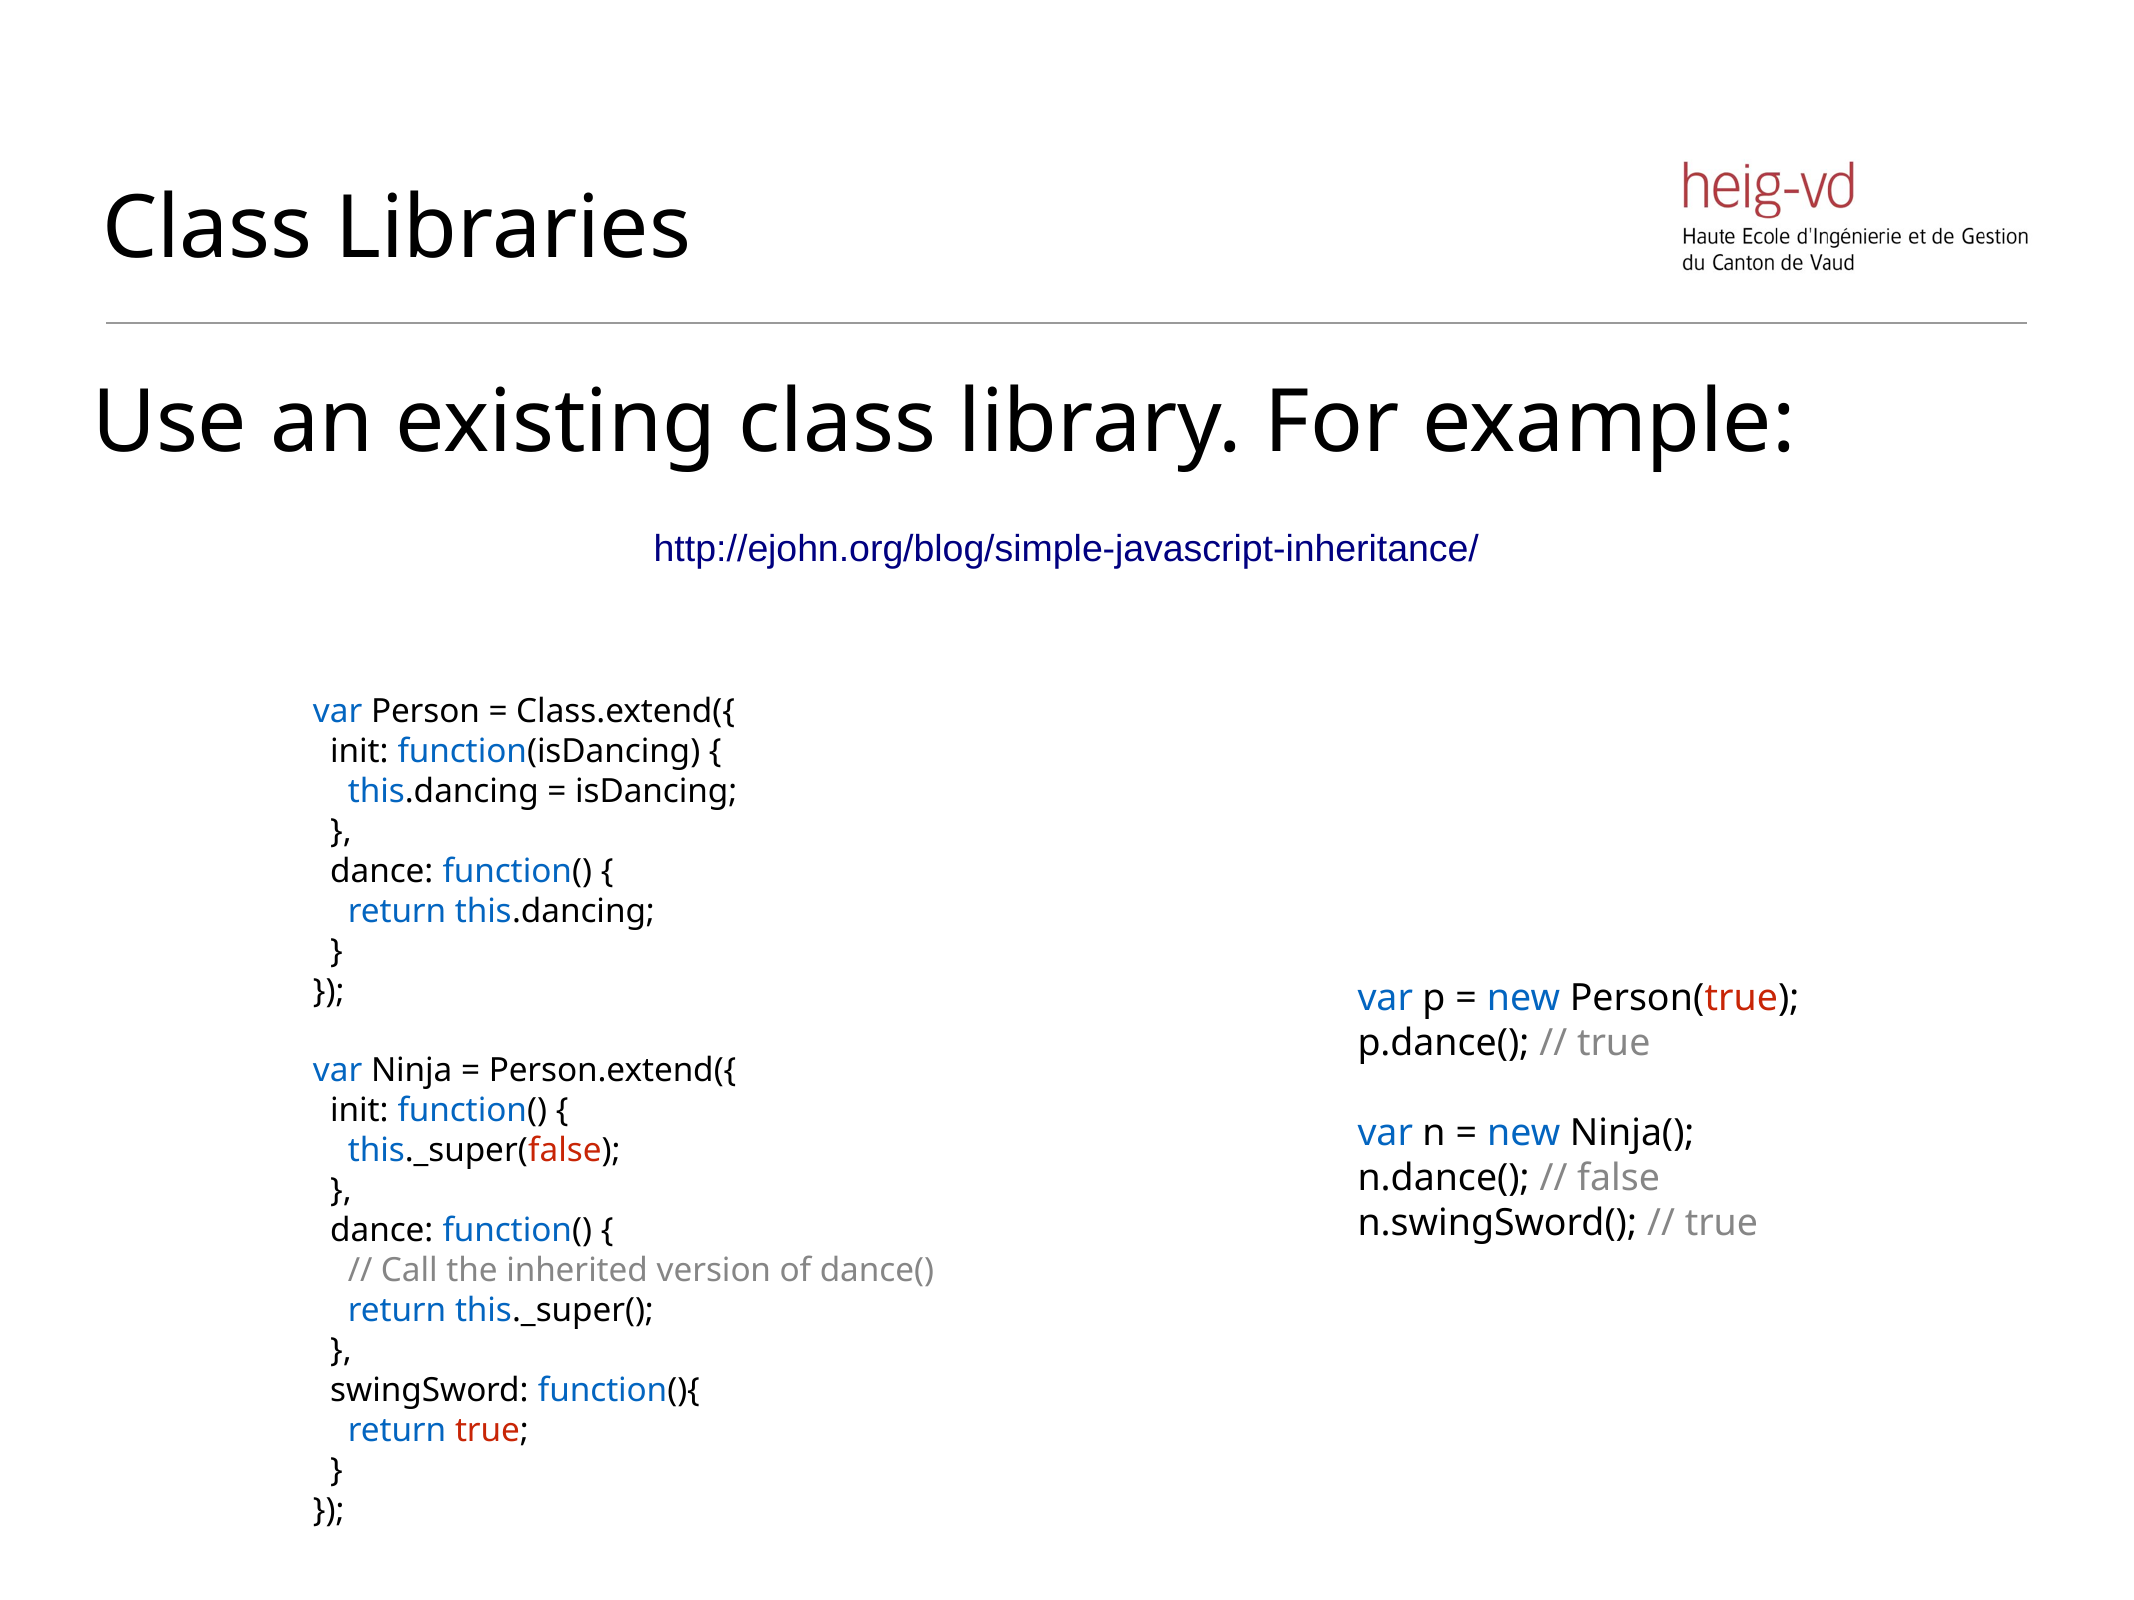

# Class Libraries
Use an existing class library. For example:
http://ejohn.org/blog/simple-javascript-inheritance/
var Person = Class.extend({
  init: function(isDancing) {
    this.dancing = isDancing;
  },
  dance: function() {
    return this.dancing;
  }
});
var Ninja = Person.extend({
  init: function() {
    this._super(false);
  },
  dance: function() {
    // Call the inherited version of dance()
    return this._super();
  },
  swingSword: function(){
    return true;
  }
});
var p = new Person(true);
p.dance(); // true
var n = new Ninja();
n.dance(); // false
n.swingSword(); // true